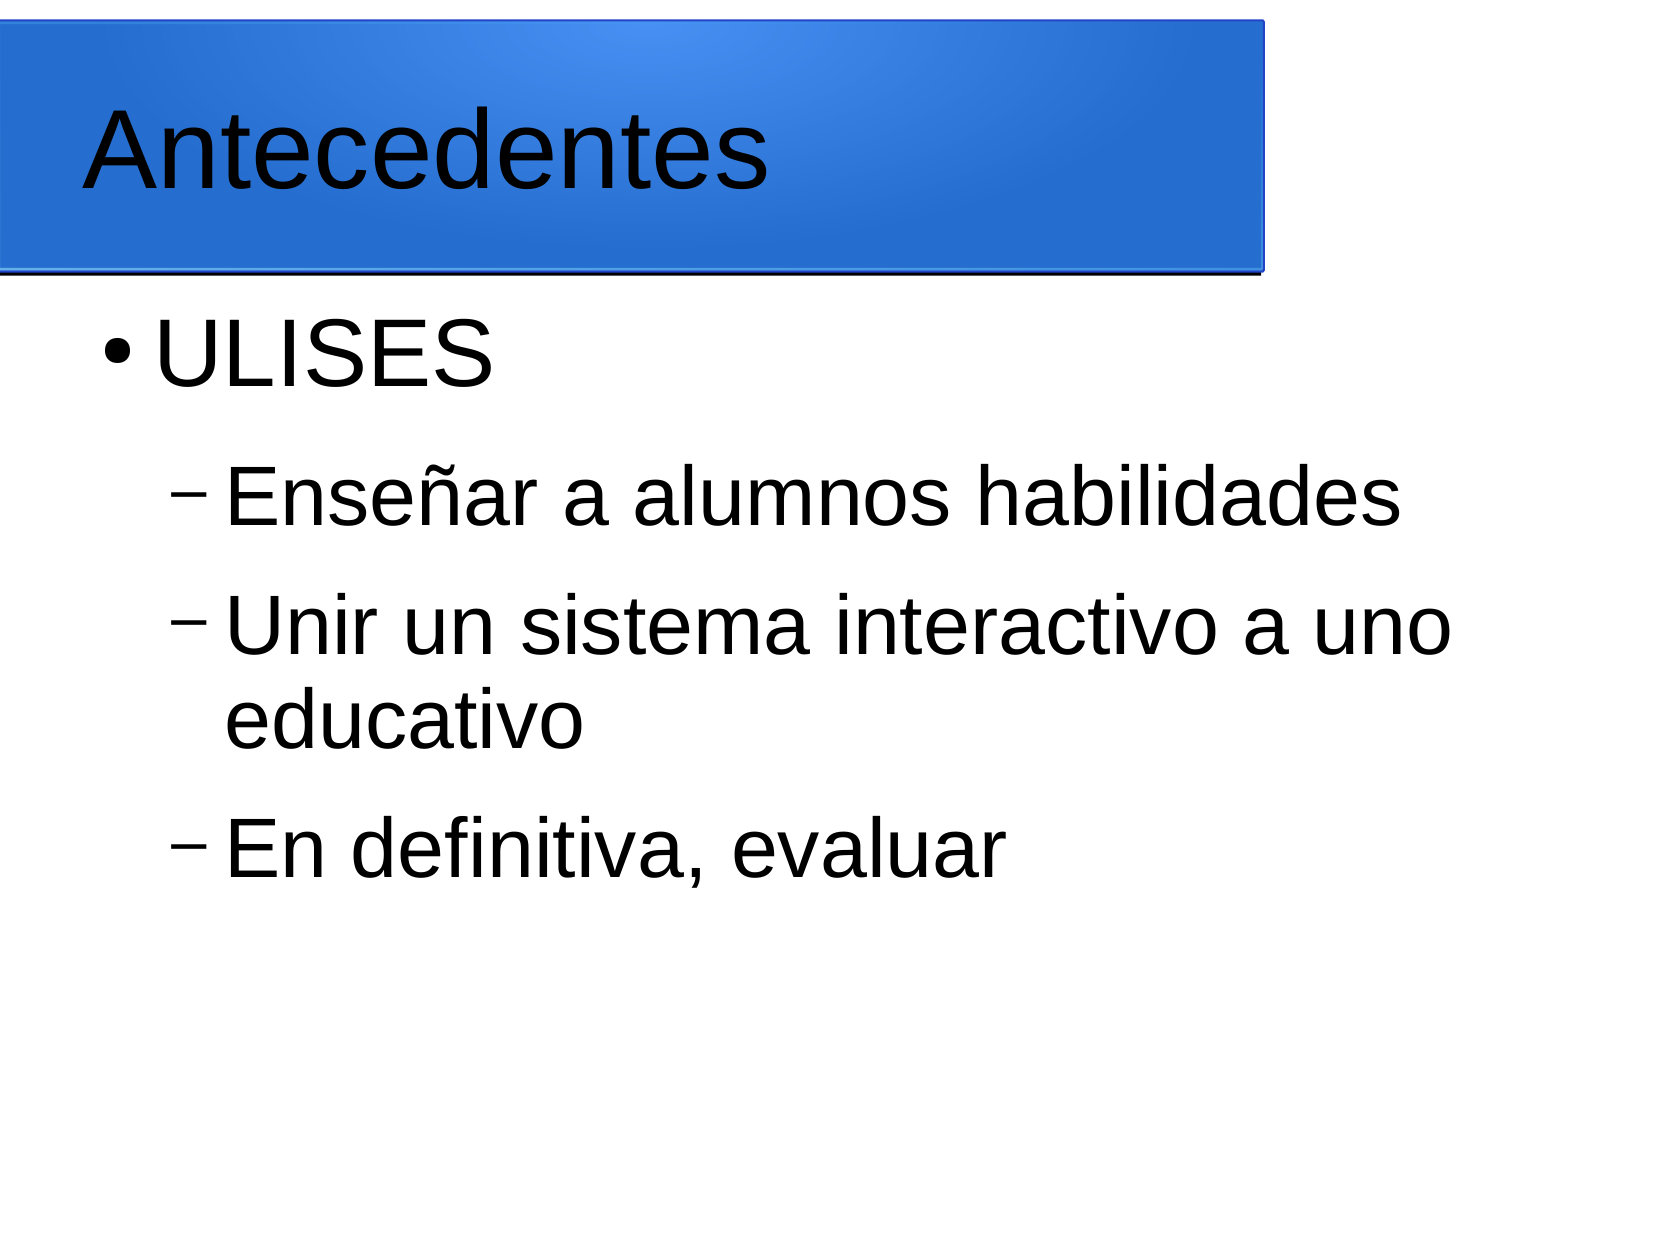

# Antecedentes
ULISES
Enseñar a alumnos habilidades
Unir un sistema interactivo a uno educativo
En definitiva, evaluar